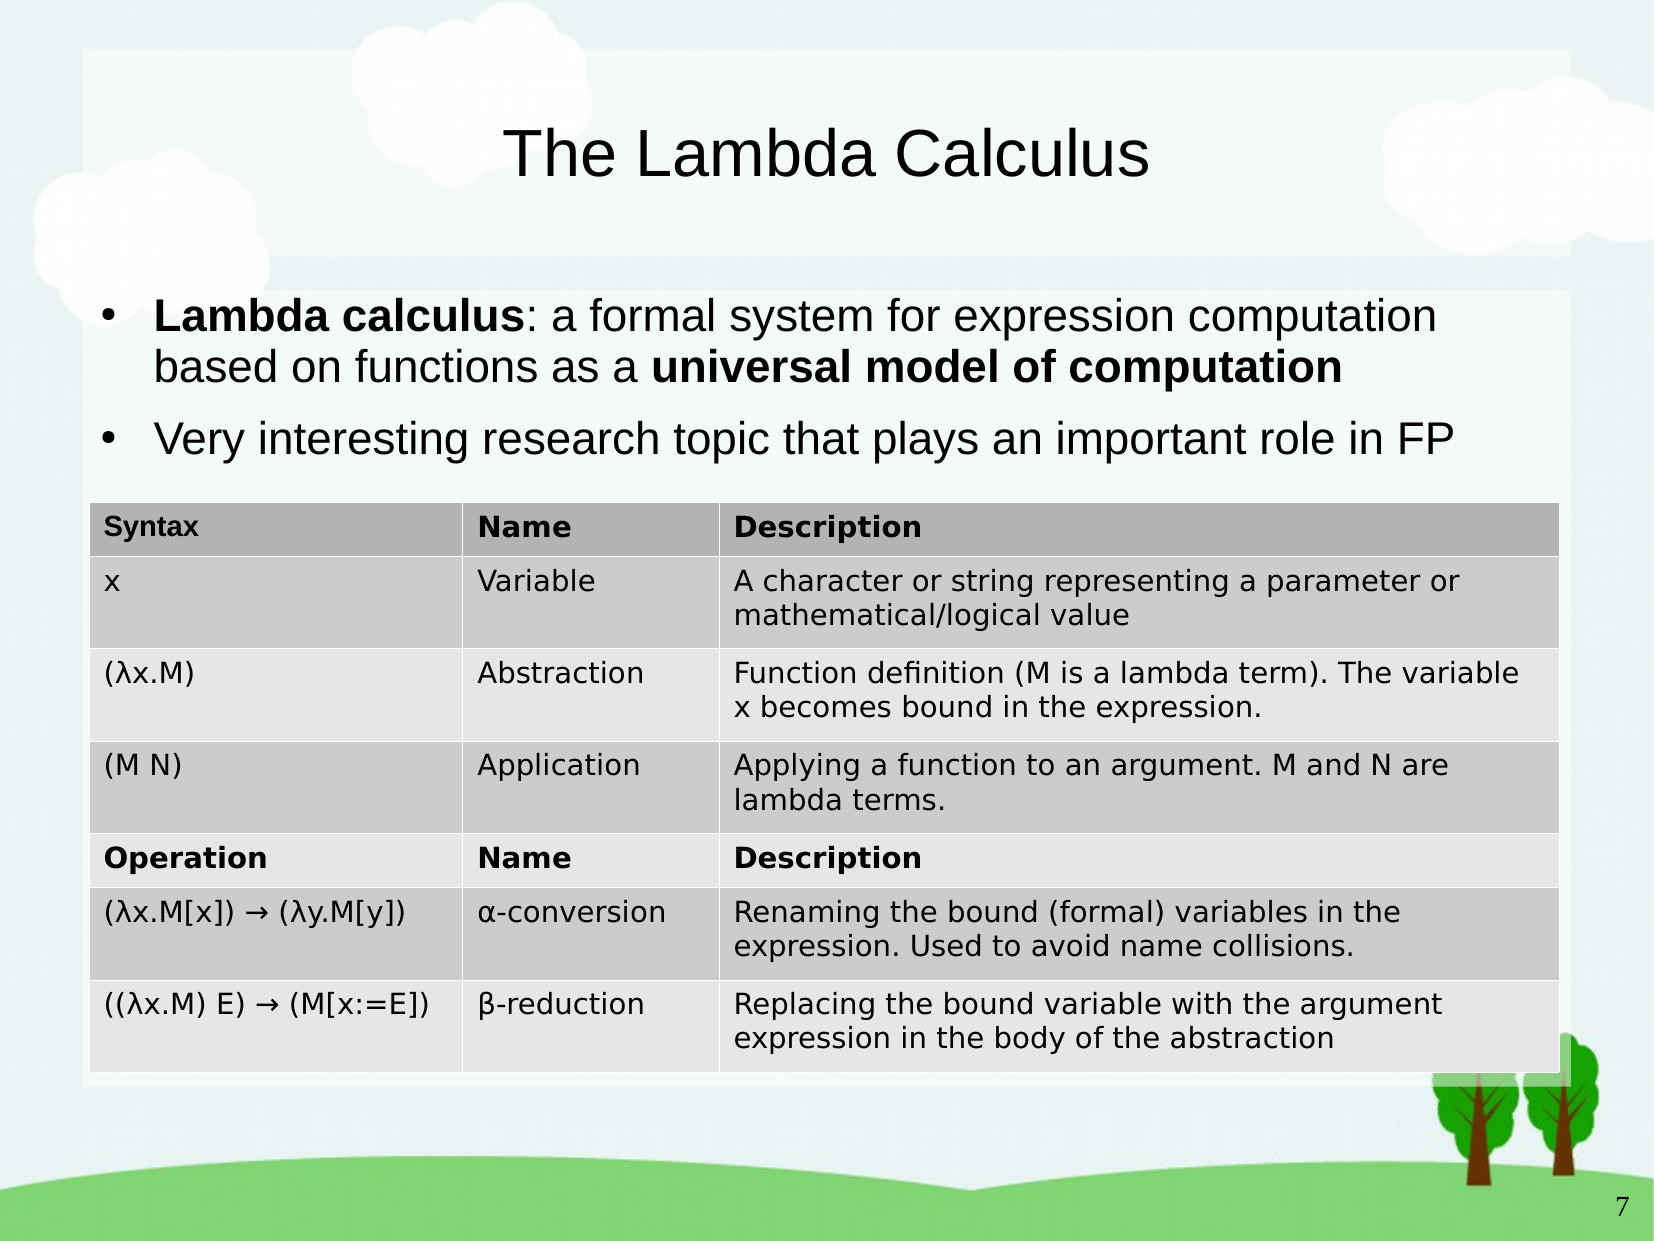

# The Lambda Calculus
Lambda calculus: a formal system for expression computation based on functions as a universal model of computation
Very interesting research topic that plays an important role in FP
| Syntax | Name | Description |
| --- | --- | --- |
| x | Variable | A character or string representing a parameter or mathematical/logical value |
| (λx.M) | Abstraction | Function definition (M is a lambda term). The variable x becomes bound in the expression. |
| (M N) | Application | Applying a function to an argument. M and N are lambda terms. |
| Operation | Name | Description |
| (λx.M[x]) → (λy.M[y]) | α-conversion | Renaming the bound (formal) variables in the expression. Used to avoid name collisions. |
| ((λx.M) E) → (M[x:=E]) | β-reduction | Replacing the bound variable with the argument expression in the body of the abstraction |
7